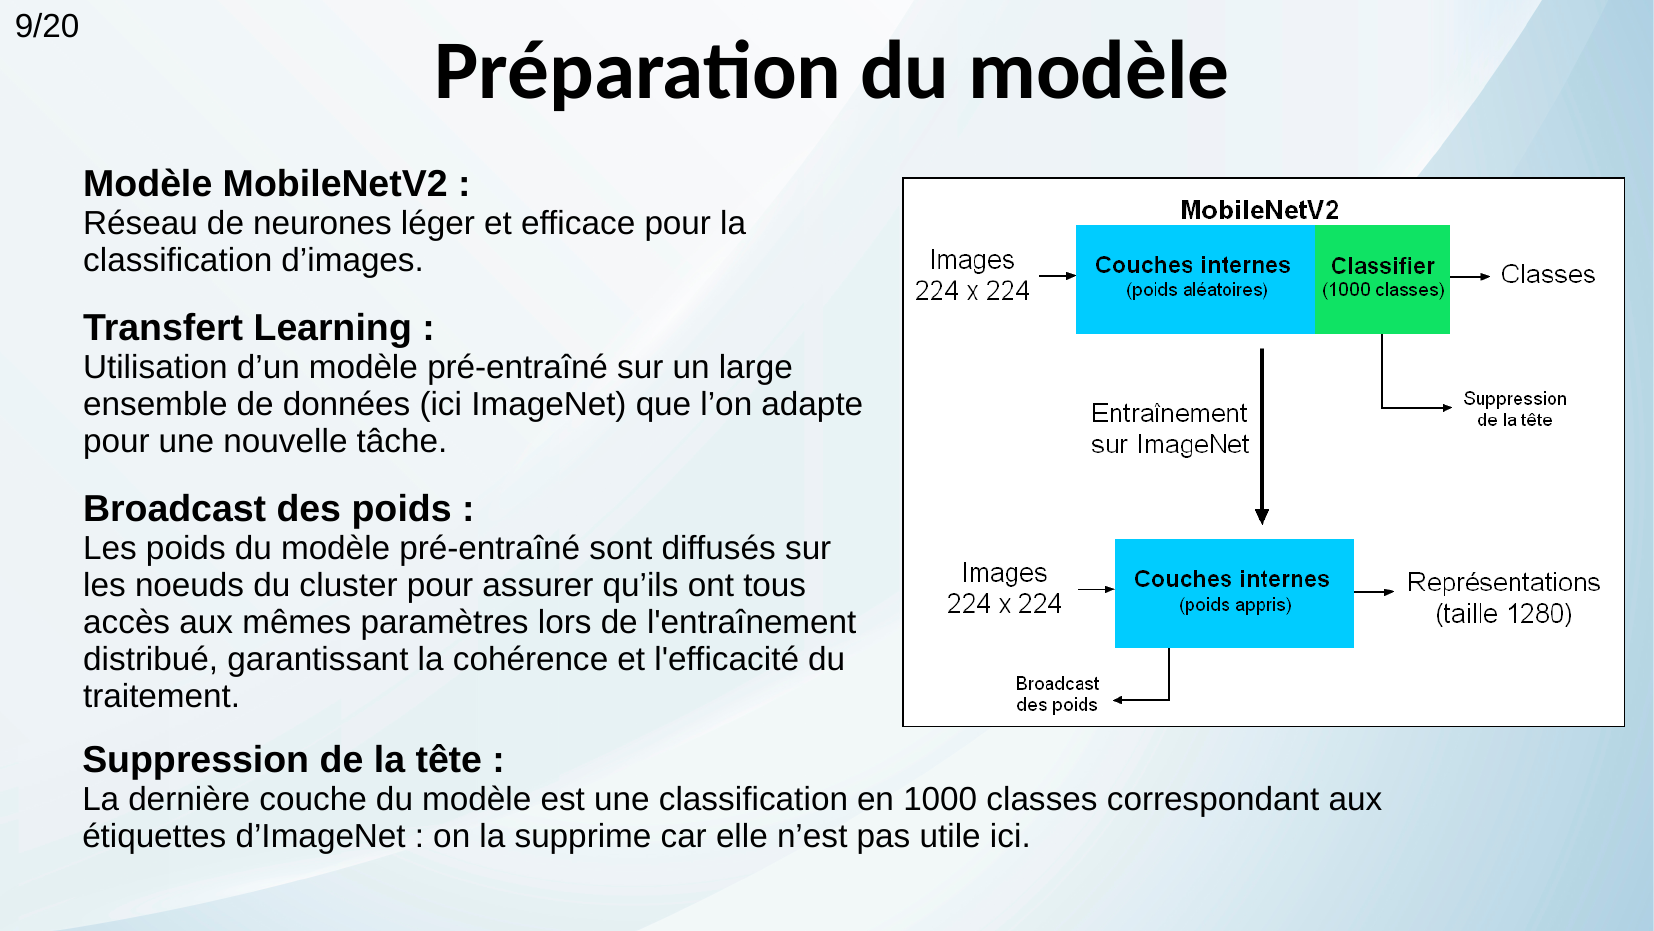

9/20
# Préparation du modèle
Modèle MobileNetV2 :
Réseau de neurones léger et efficace pour la classification d’images.
Transfert Learning :
Utilisation d’un modèle pré-entraîné sur un large ensemble de données (ici ImageNet) que l’on adapte pour une nouvelle tâche.
Broadcast des poids :
Les poids du modèle pré-entraîné sont diffusés sur les noeuds du cluster pour assurer qu’ils ont tous accès aux mêmes paramètres lors de l'entraînement distribué, garantissant la cohérence et l'efficacité du traitement.
Suppression de la tête :
La dernière couche du modèle est une classification en 1000 classes correspondant aux étiquettes d’ImageNet : on la supprime car elle n’est pas utile ici.